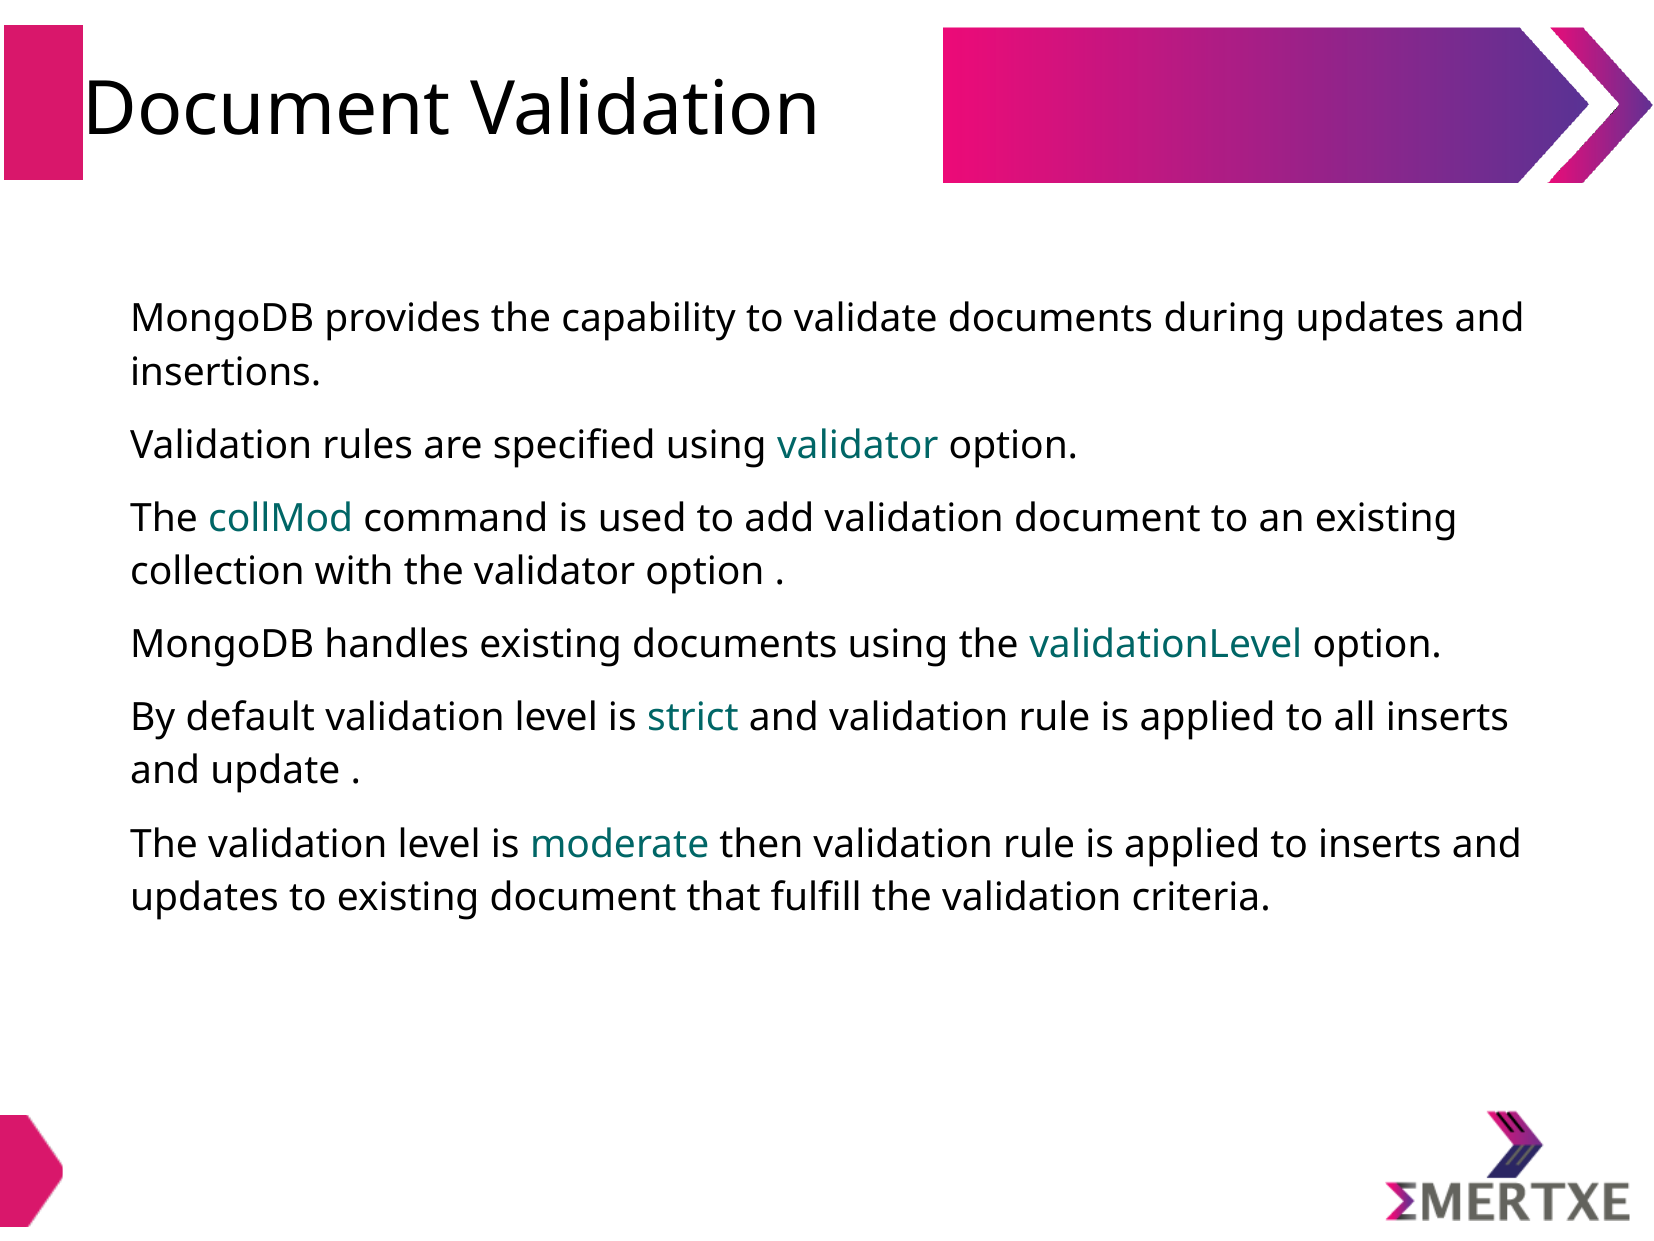

# Document Validation
MongoDB provides the capability to validate documents during updates and insertions.
Validation rules are specified using validator option.
The collMod command is used to add validation document to an existing collection with the validator option .
MongoDB handles existing documents using the validationLevel option.
By default validation level is strict and validation rule is applied to all inserts and update .
The validation level is moderate then validation rule is applied to inserts and updates to existing document that fulfill the validation criteria.